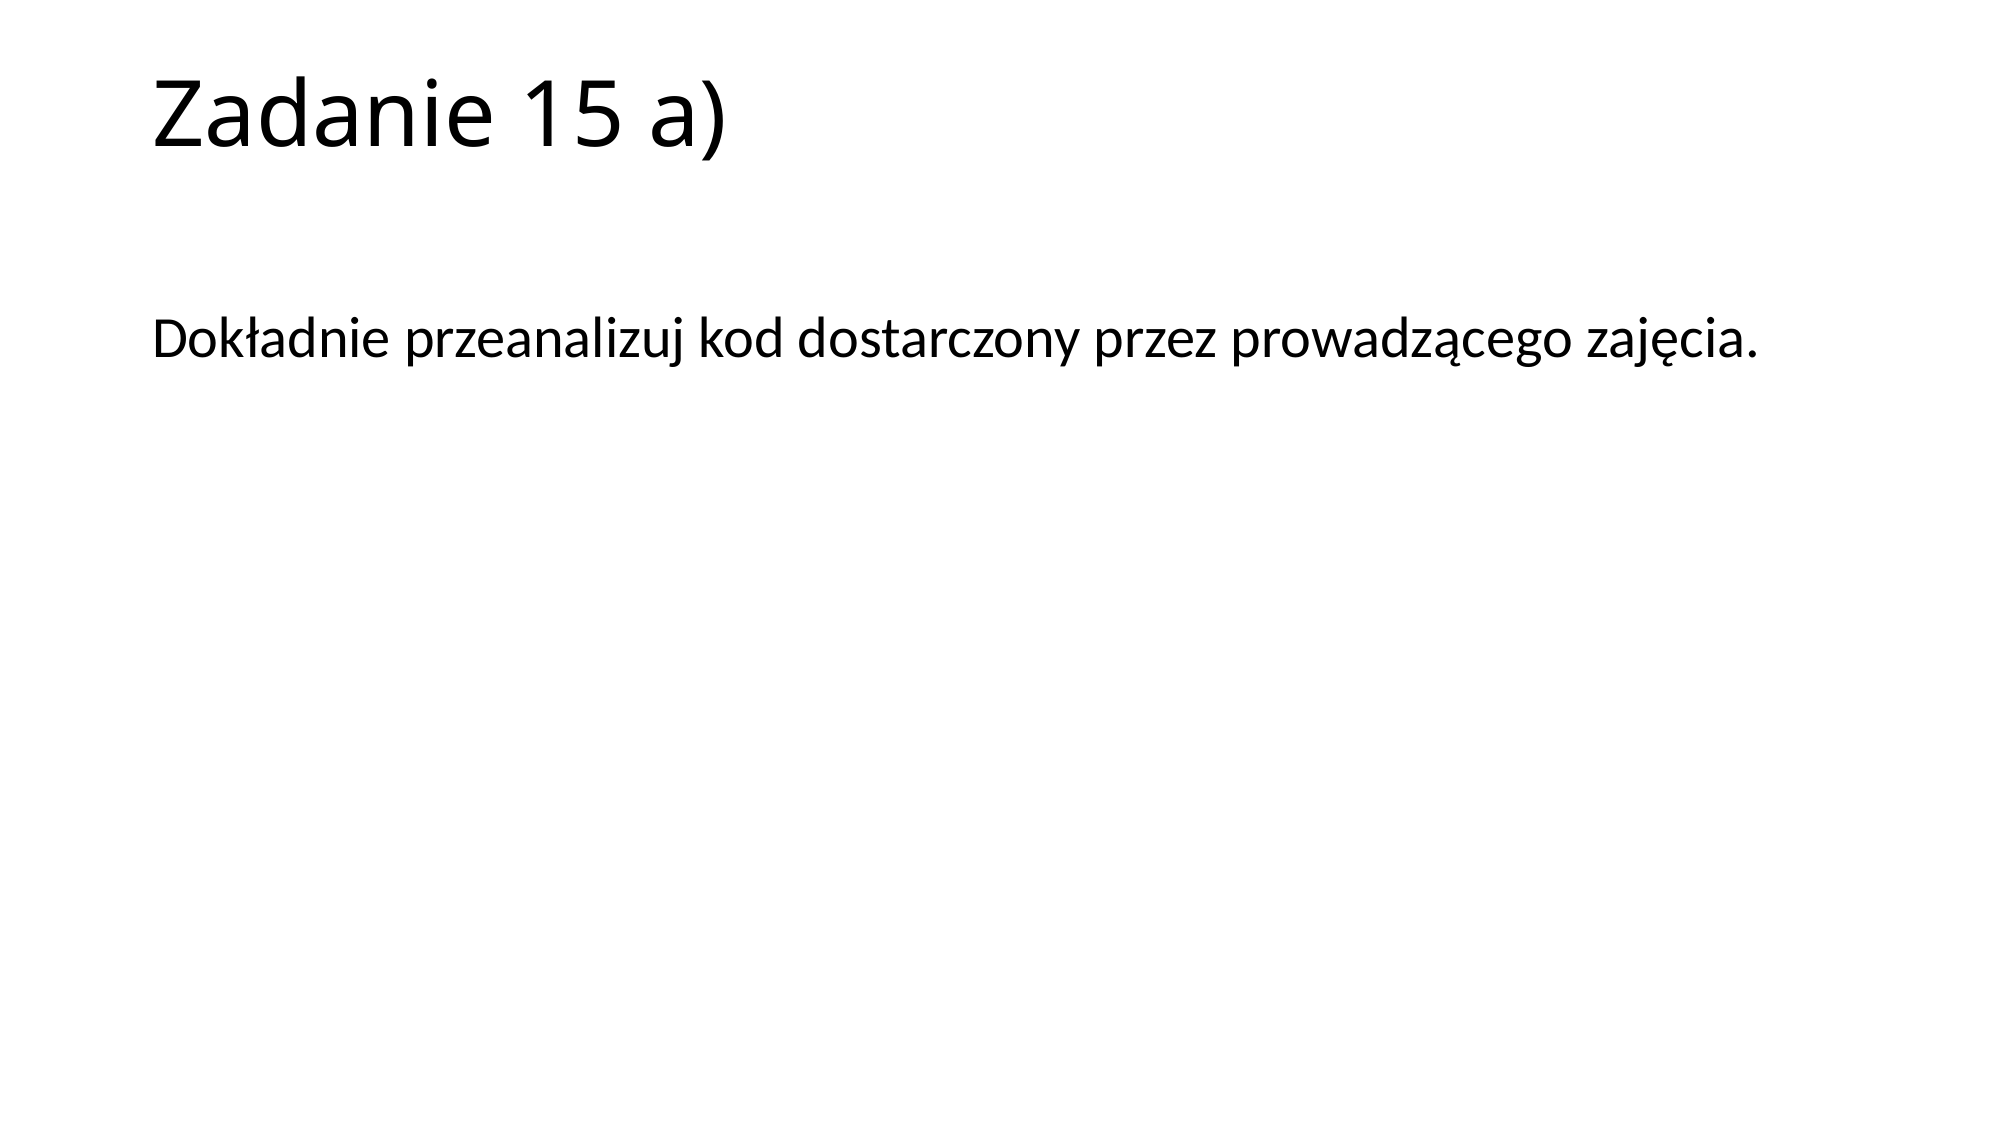

# Zadanie 15 a)
Dokładnie przeanalizuj kod dostarczony przez prowadzącego zajęcia.